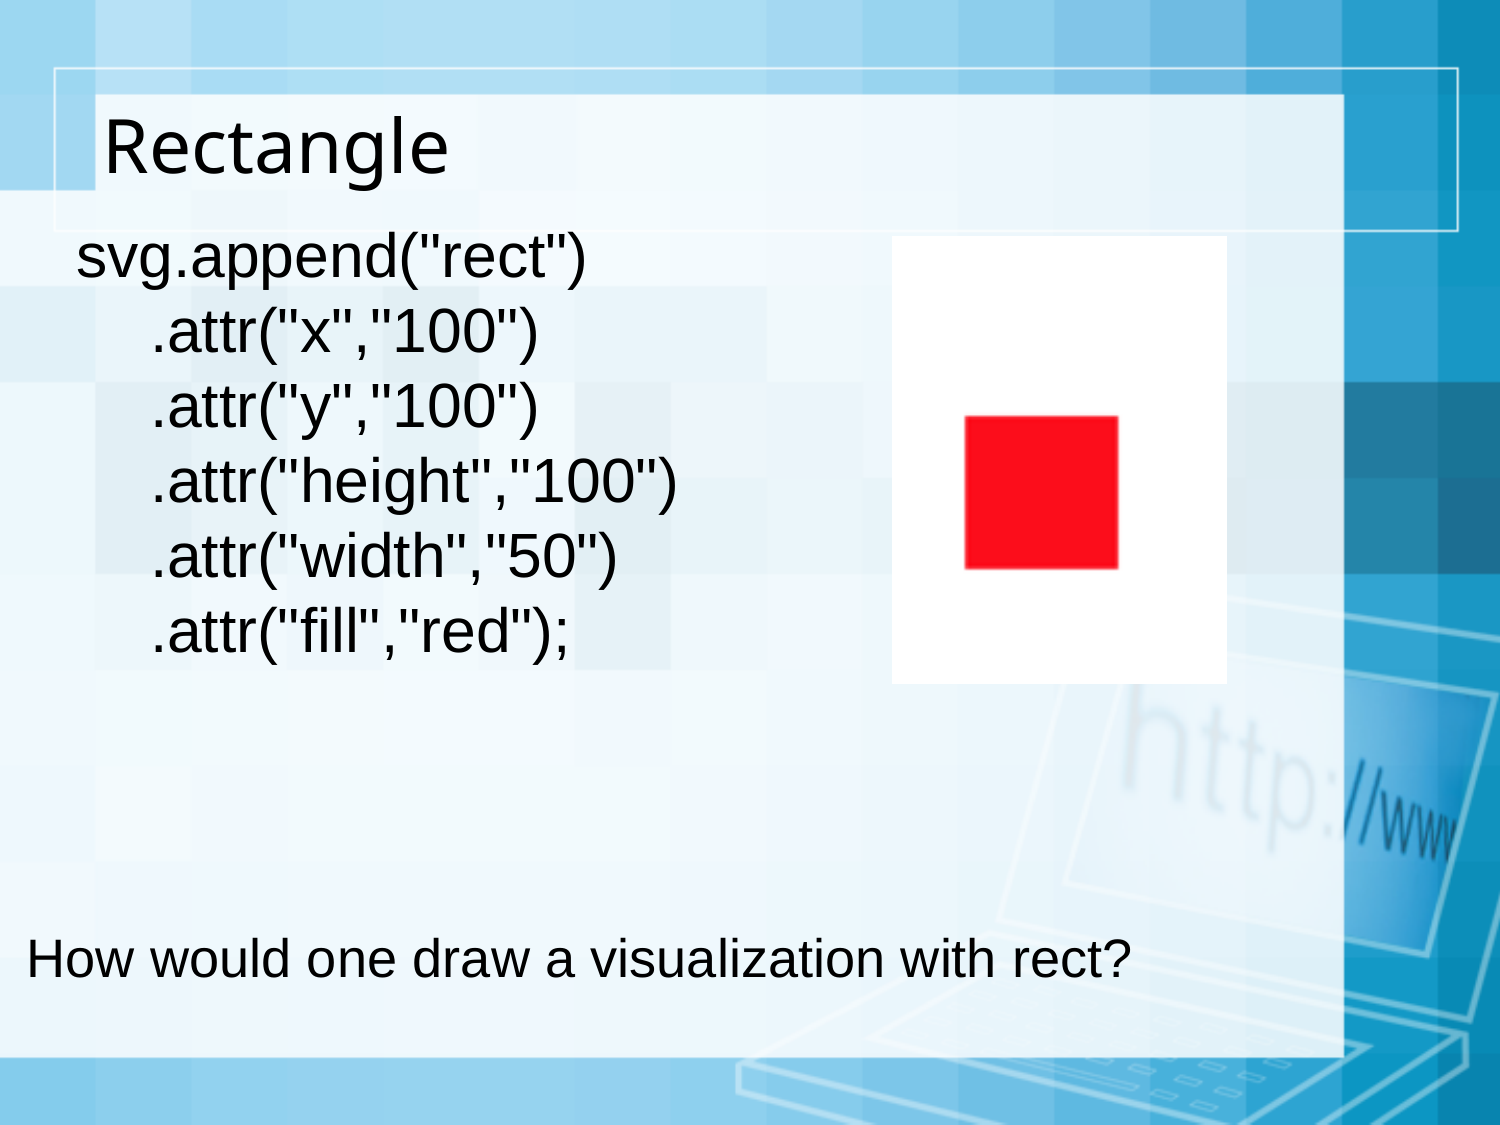

# Rectangle
svg.append("rect")
	.attr("x","100")
	.attr("y","100")
	.attr("height","100")
	.attr("width","50")
	.attr("fill","red");
How would one draw a visualization with rect?